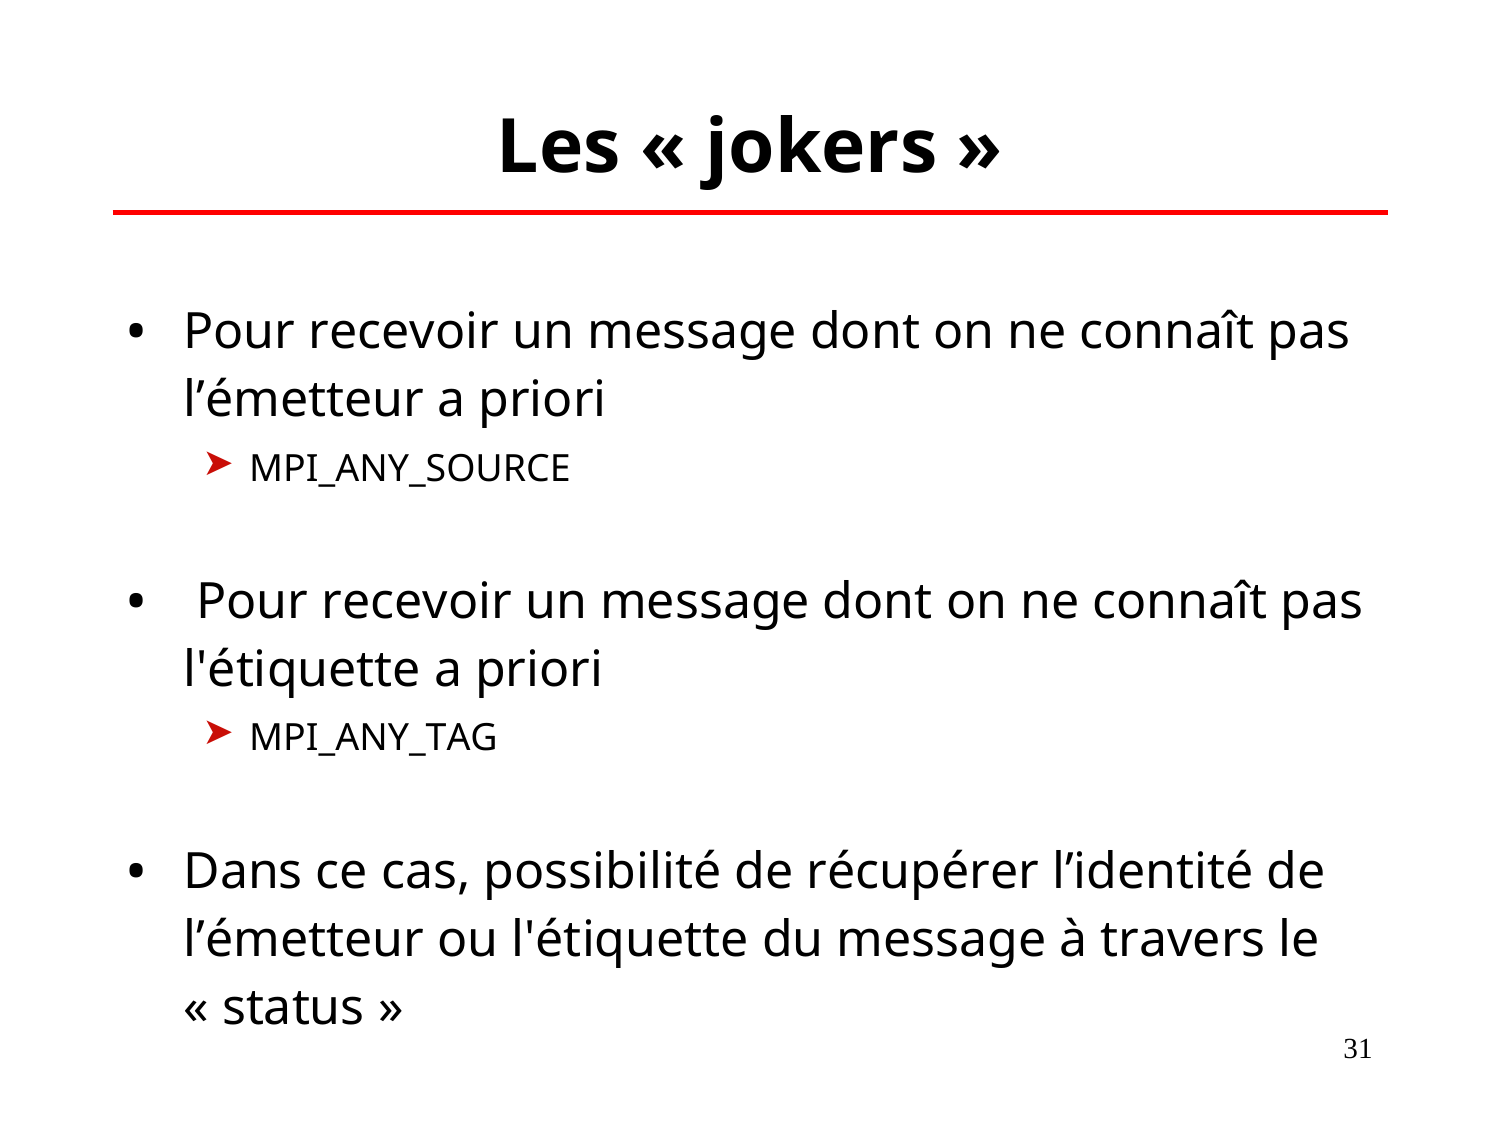

# Les « jokers »
Pour recevoir un message dont on ne connaît pas l’émetteur a priori
MPI_ANY_SOURCE
 Pour recevoir un message dont on ne connaît pas l'étiquette a priori
MPI_ANY_TAG
Dans ce cas, possibilité de récupérer l’identité de l’émetteur ou l'étiquette du message à travers le « status »
31